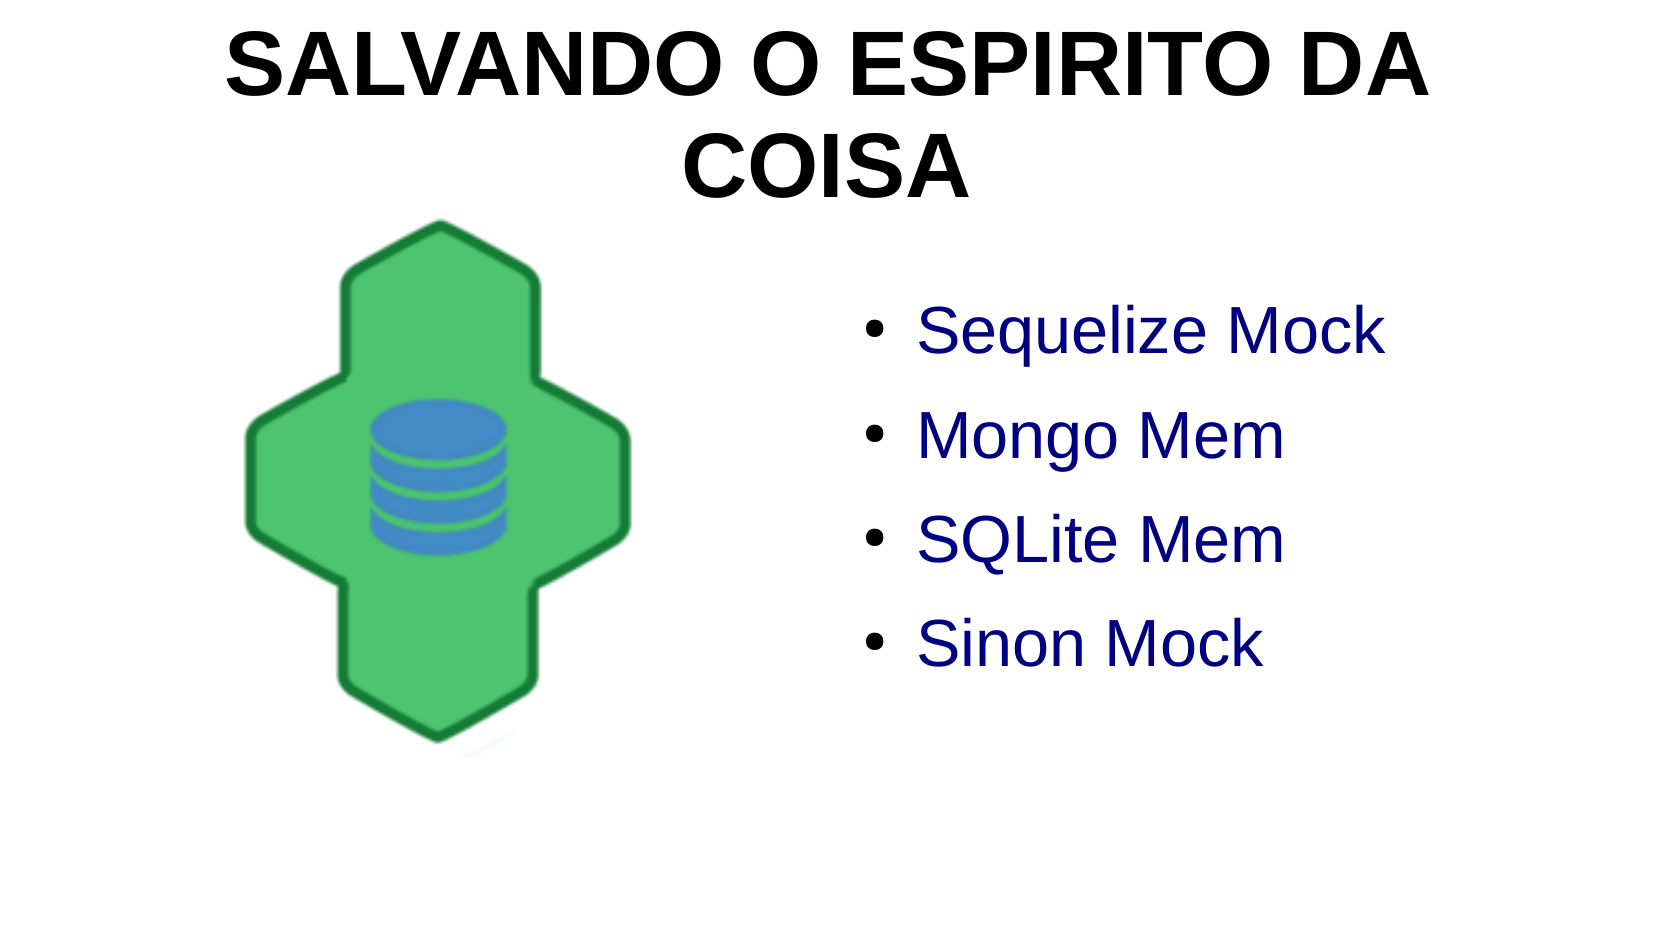

# SALVANDO O ESPIRITO DA COISA
Sequelize Mock
Mongo Mem
SQLite Mem
Sinon Mock